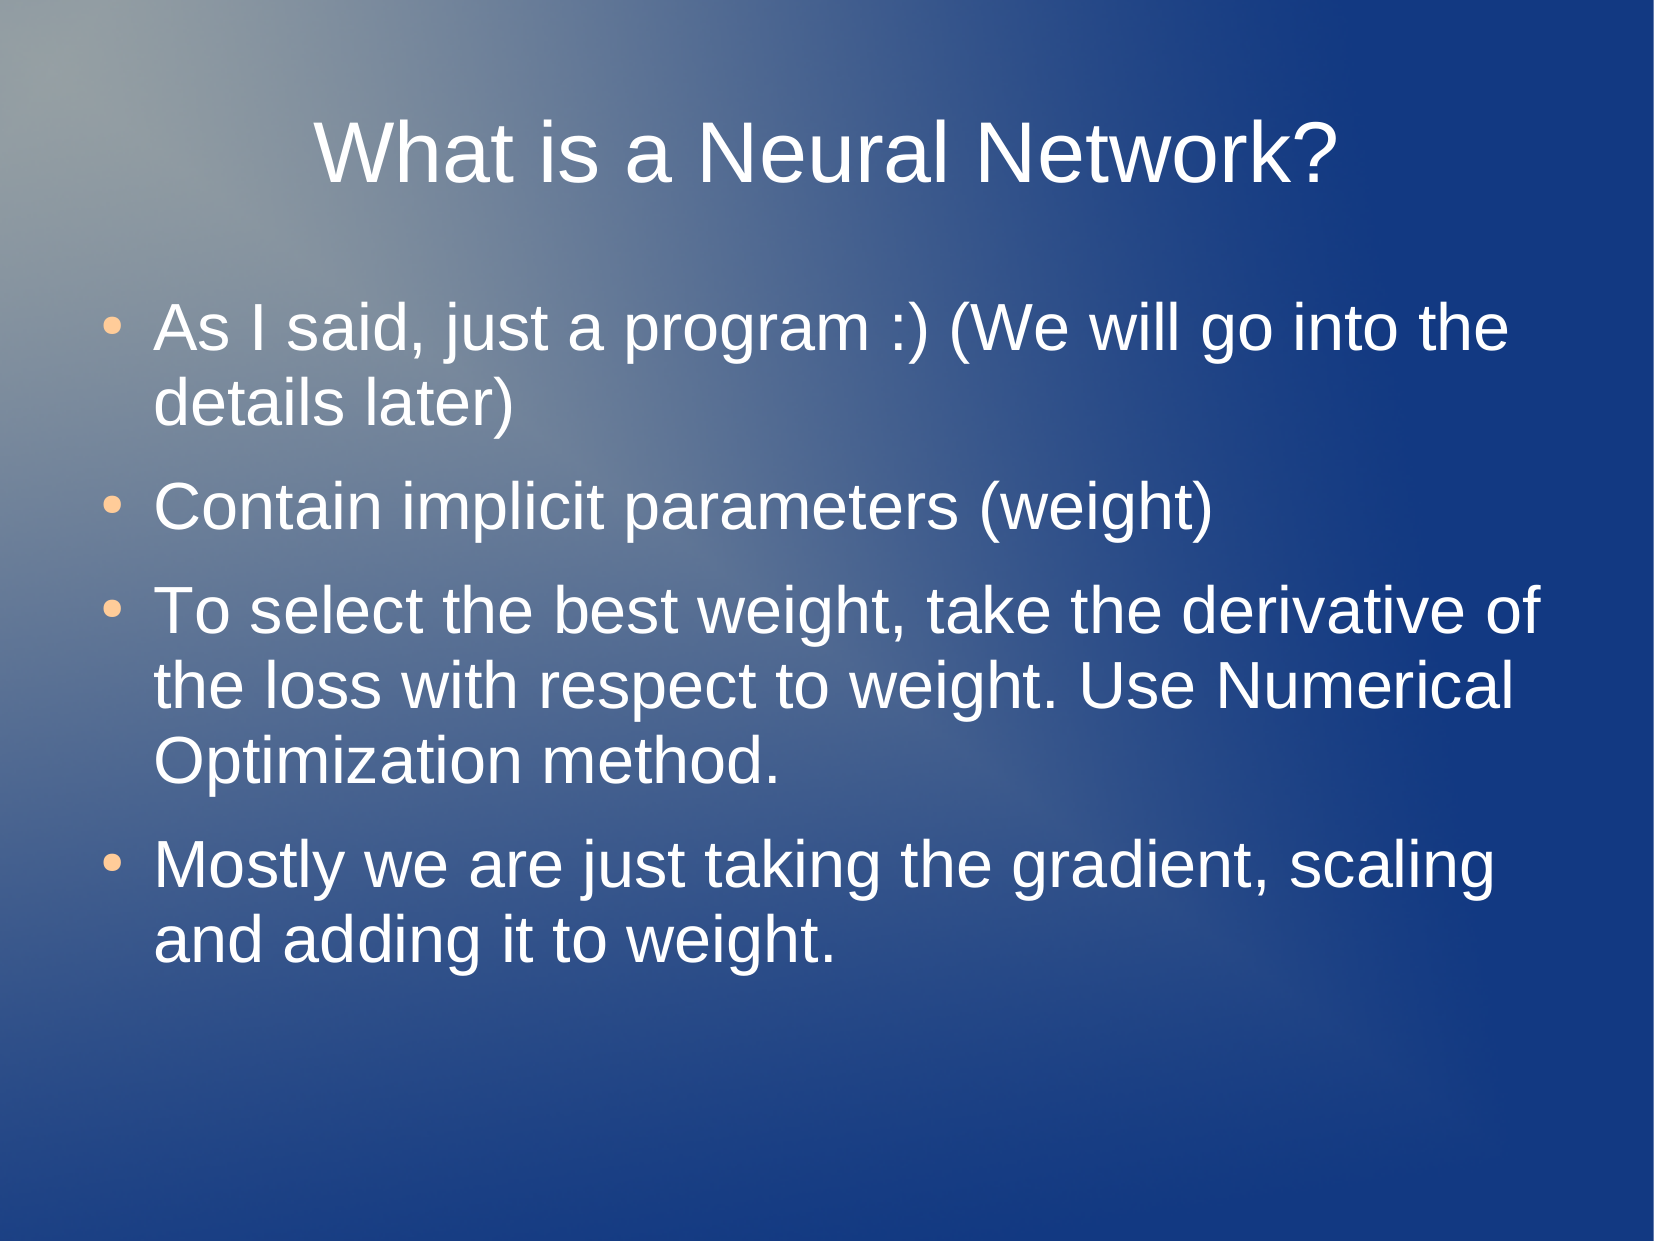

# What is a Neural Network?
As I said, just a program :) (We will go into the details later)
Contain implicit parameters (weight)
To select the best weight, take the derivative of the loss with respect to weight. Use Numerical Optimization method.
Mostly we are just taking the gradient, scaling and adding it to weight.